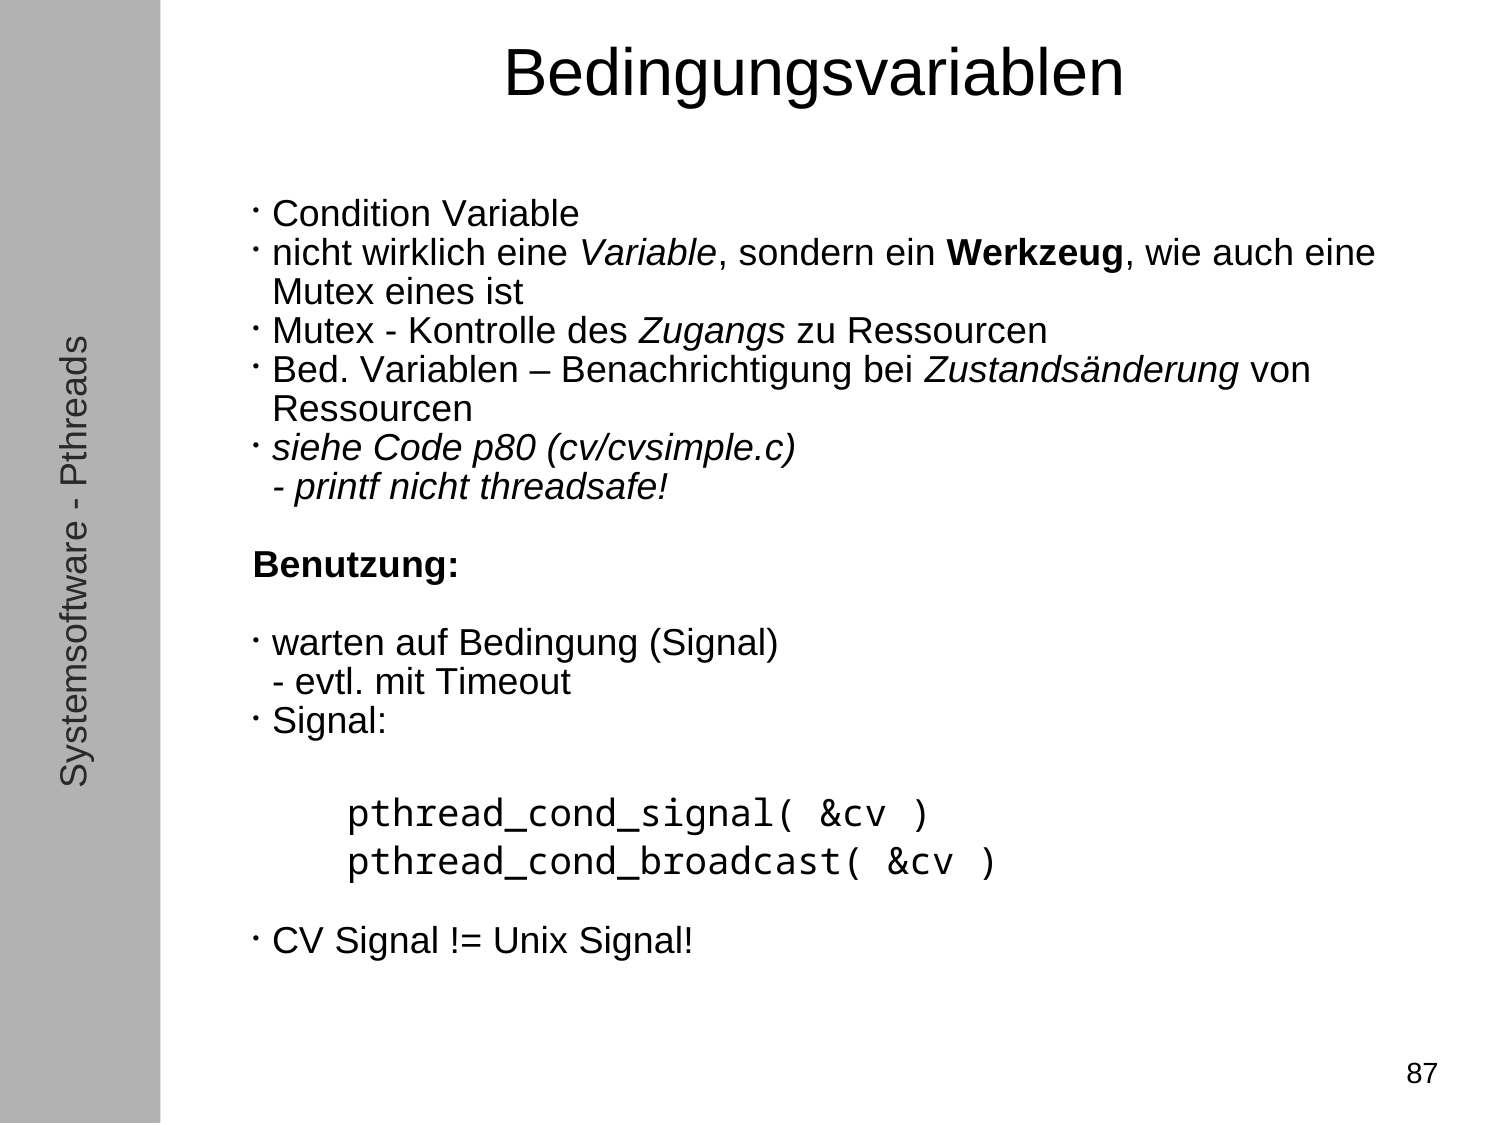

Bedingungsvariablen
Condition Variable
nicht wirklich eine Variable, sondern ein Werkzeug, wie auch eine Mutex eines ist
Mutex - Kontrolle des Zugangs zu Ressourcen
Bed. Variablen – Benachrichtigung bei Zustandsänderung von Ressourcen
siehe Code p80 (cv/cvsimple.c)
- printf nicht threadsafe!
Benutzung:
warten auf Bedingung (Signal)
- evtl. mit Timeout
Signal:
		pthread_cond_signal( &cv )
		pthread_cond_broadcast( &cv )
CV Signal != Unix Signal!
Systemsoftware - Pthreads